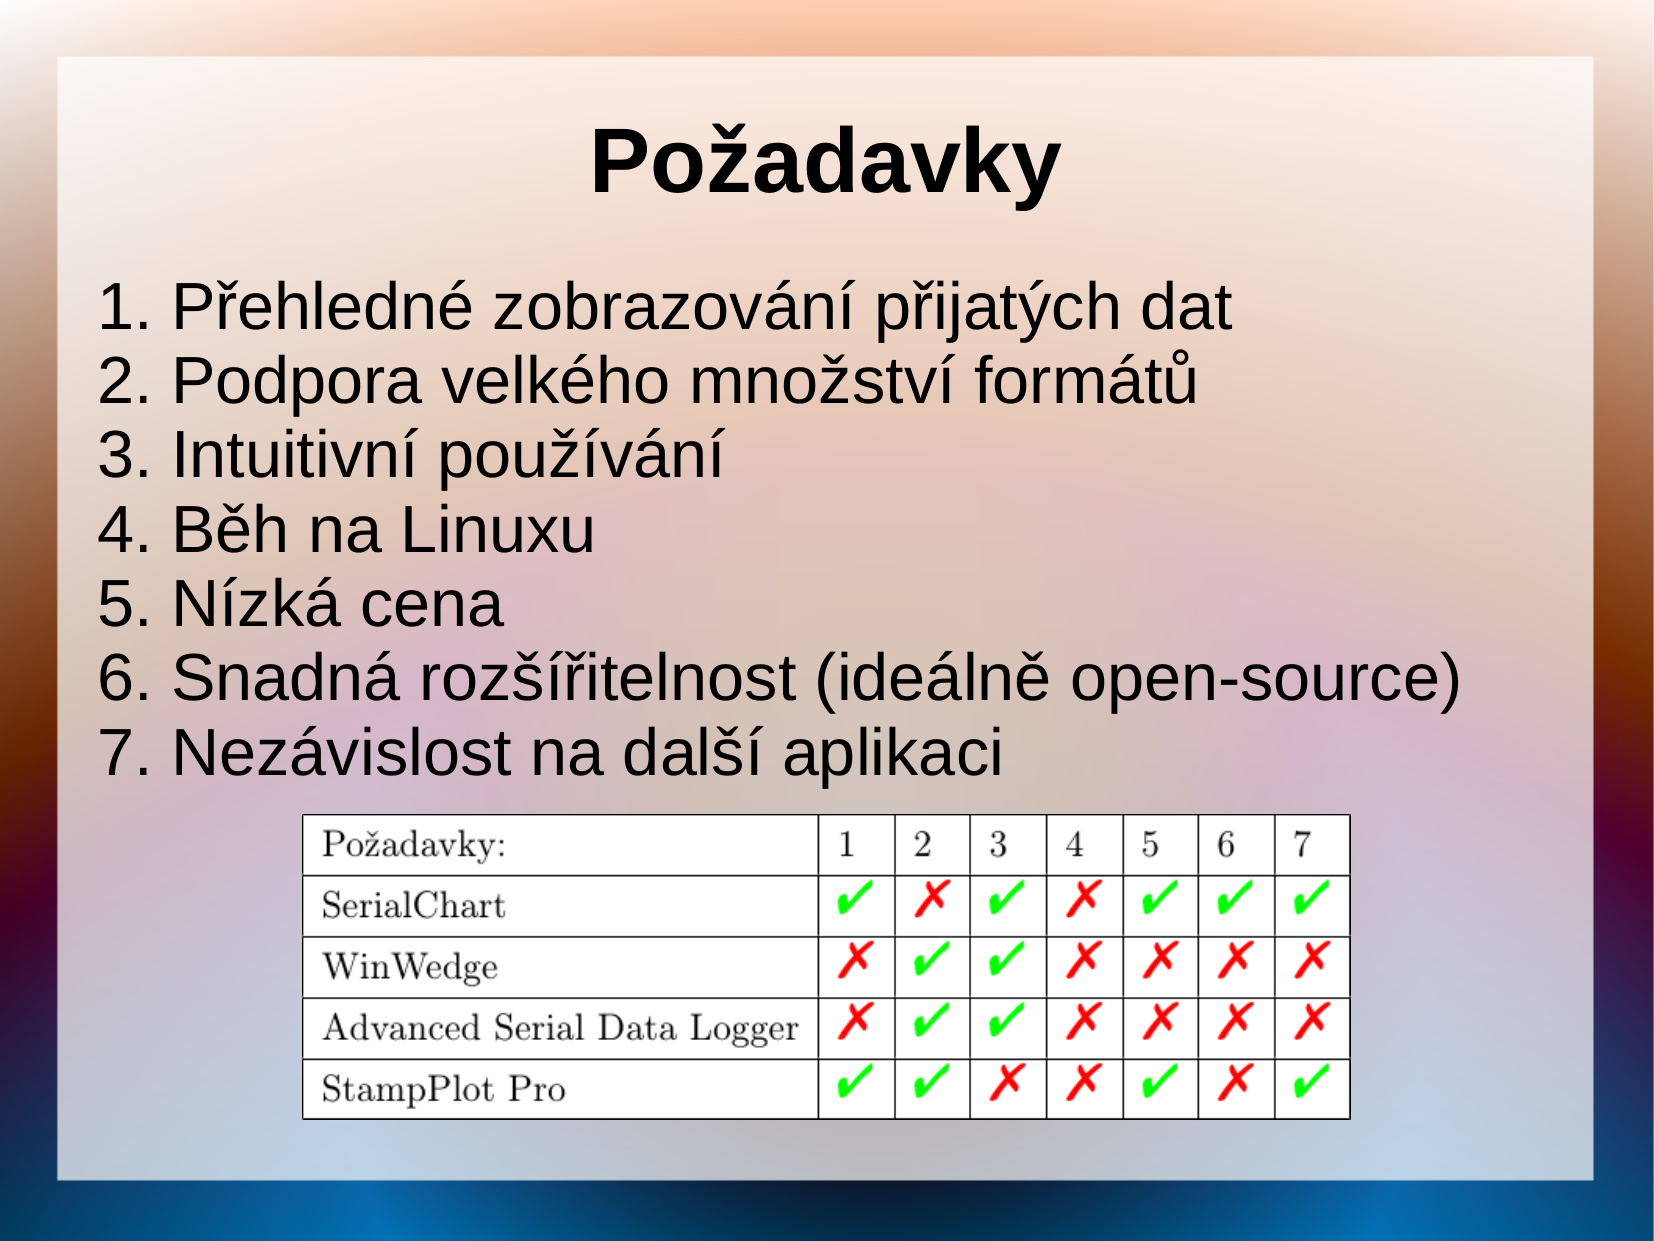

# Požadavky
 Přehledné zobrazování přijatých dat
 Podpora velkého množství formátů
 Intuitivní používání
 Běh na Linuxu
 Nízká cena
 Snadná rozšířitelnost (ideálně open-source)
 Nezávislost na další aplikaci